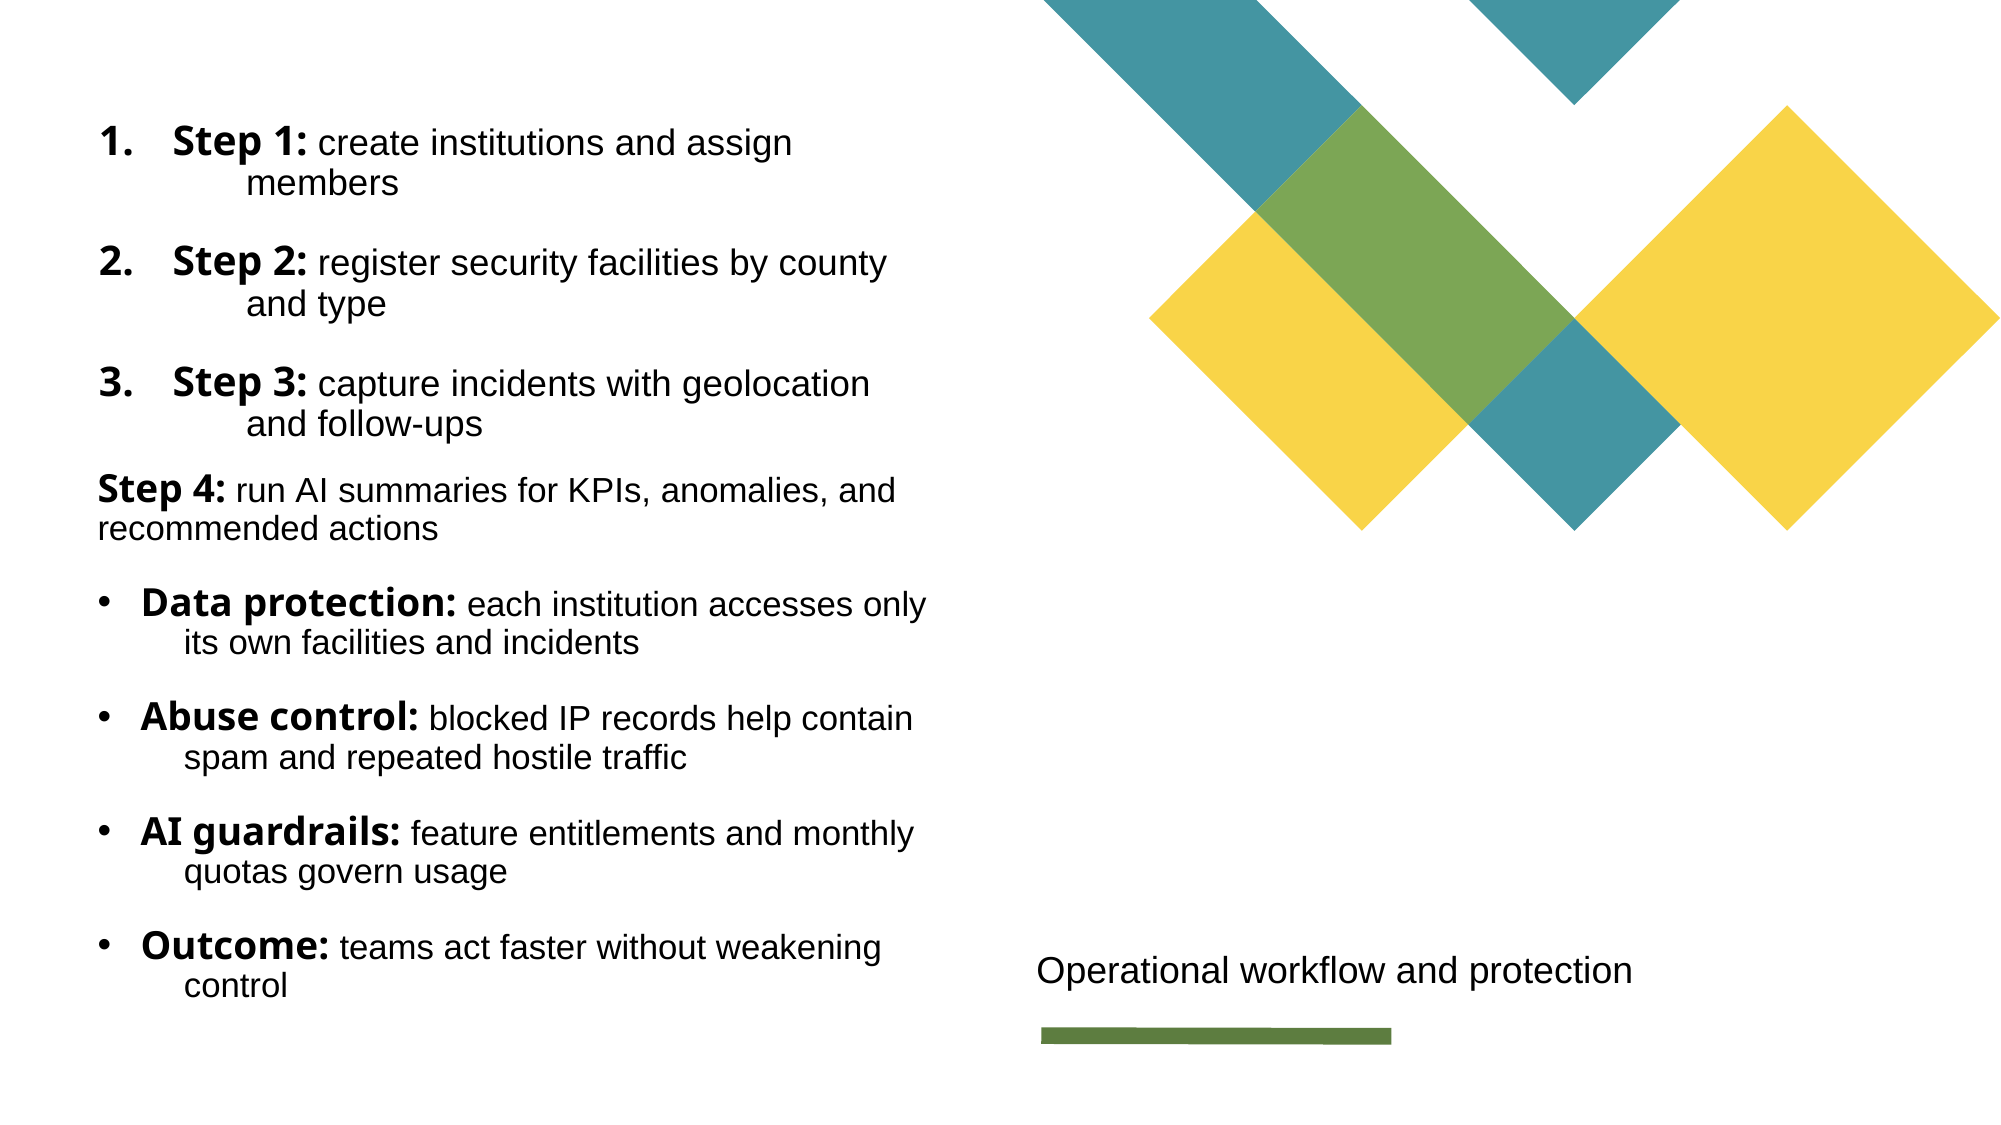

Step 1: create institutions and assign members
Step 2: register security facilities by county and type
Step 3: capture incidents with geolocation and follow-ups
Step 4: run AI summaries for KPIs, anomalies, and recommended actions
Data protection: each institution accesses only its own facilities and incidents
Abuse control: blocked IP records help contain spam and repeated hostile traffic
AI guardrails: feature entitlements and monthly quotas govern usage
Outcome: teams act faster without weakening control
# Operational workflow and protection